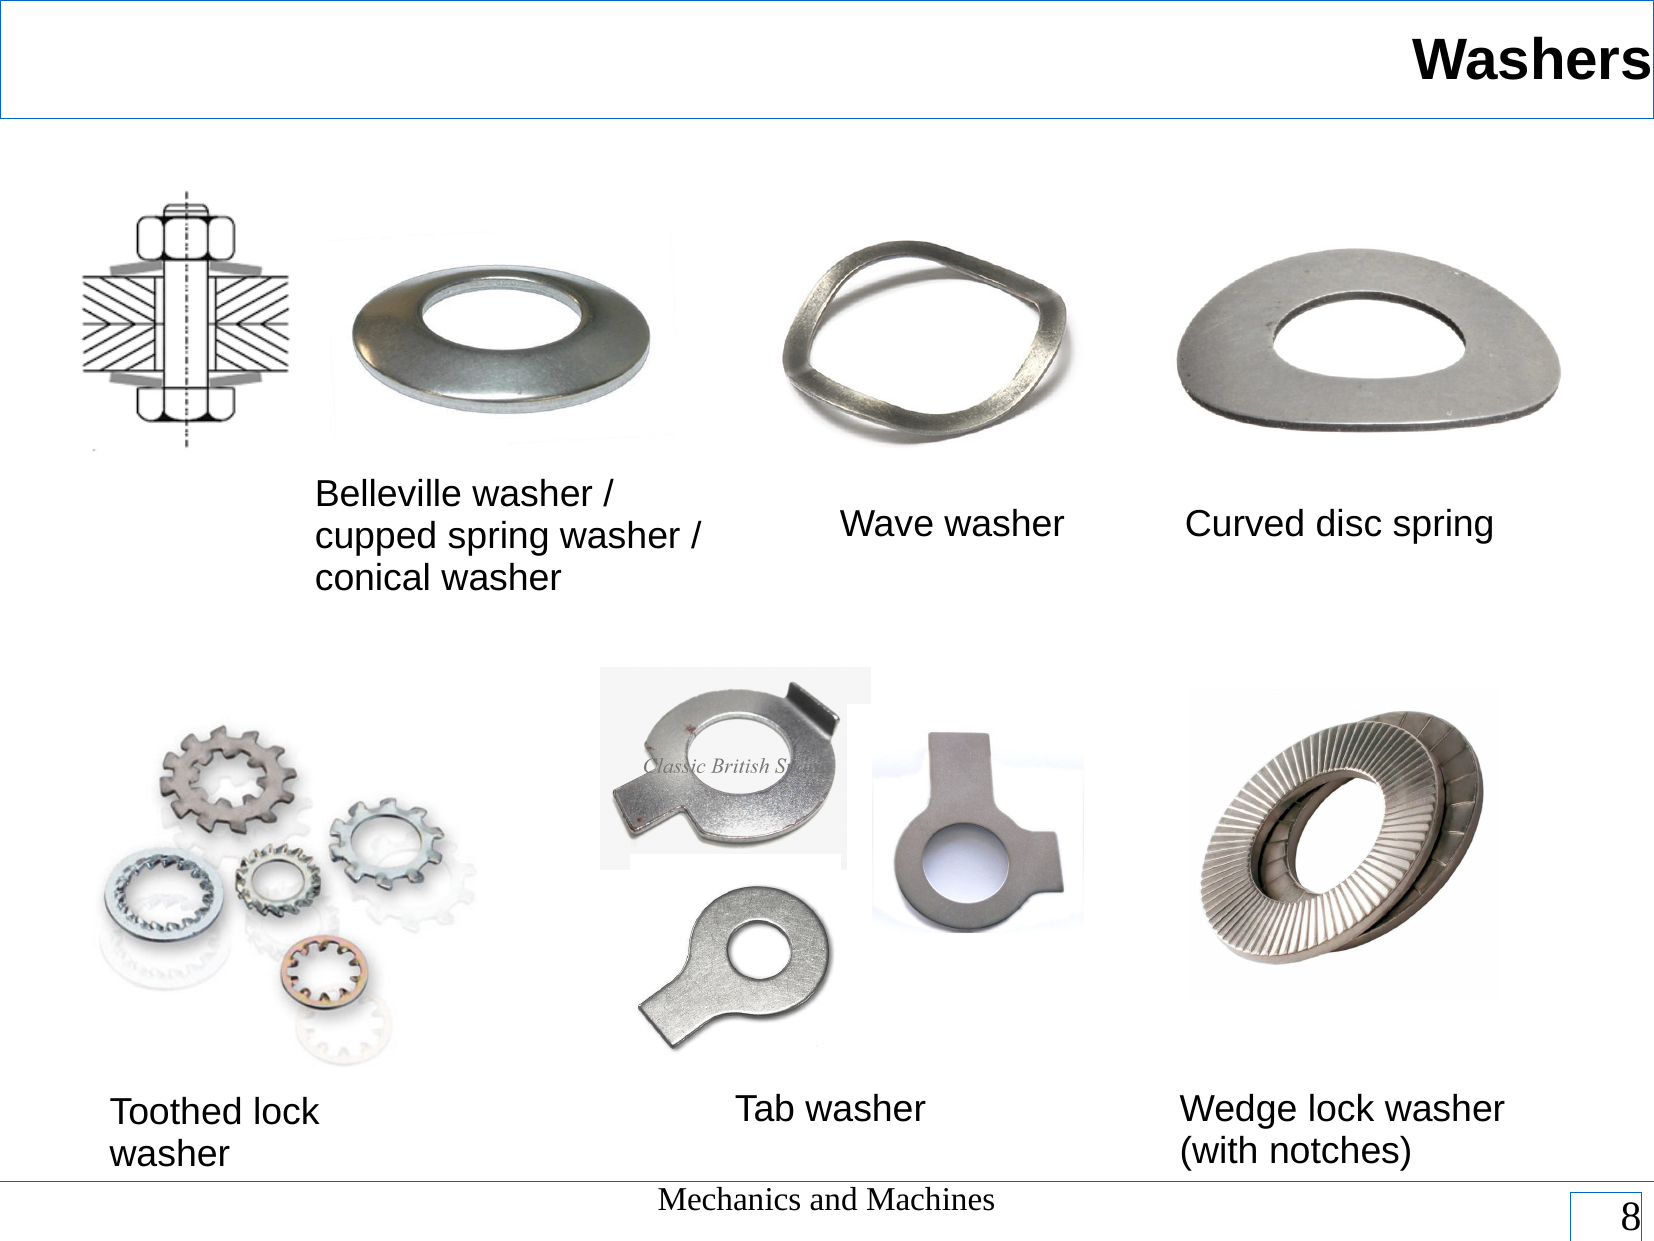

# Washers
Belleville washer /
cupped spring washer /
conical washer
Wave washer
Curved disc spring
Tab washer
Wedge lock washer
(with notches)
Toothed lock washer
Mechanics and Machines
8